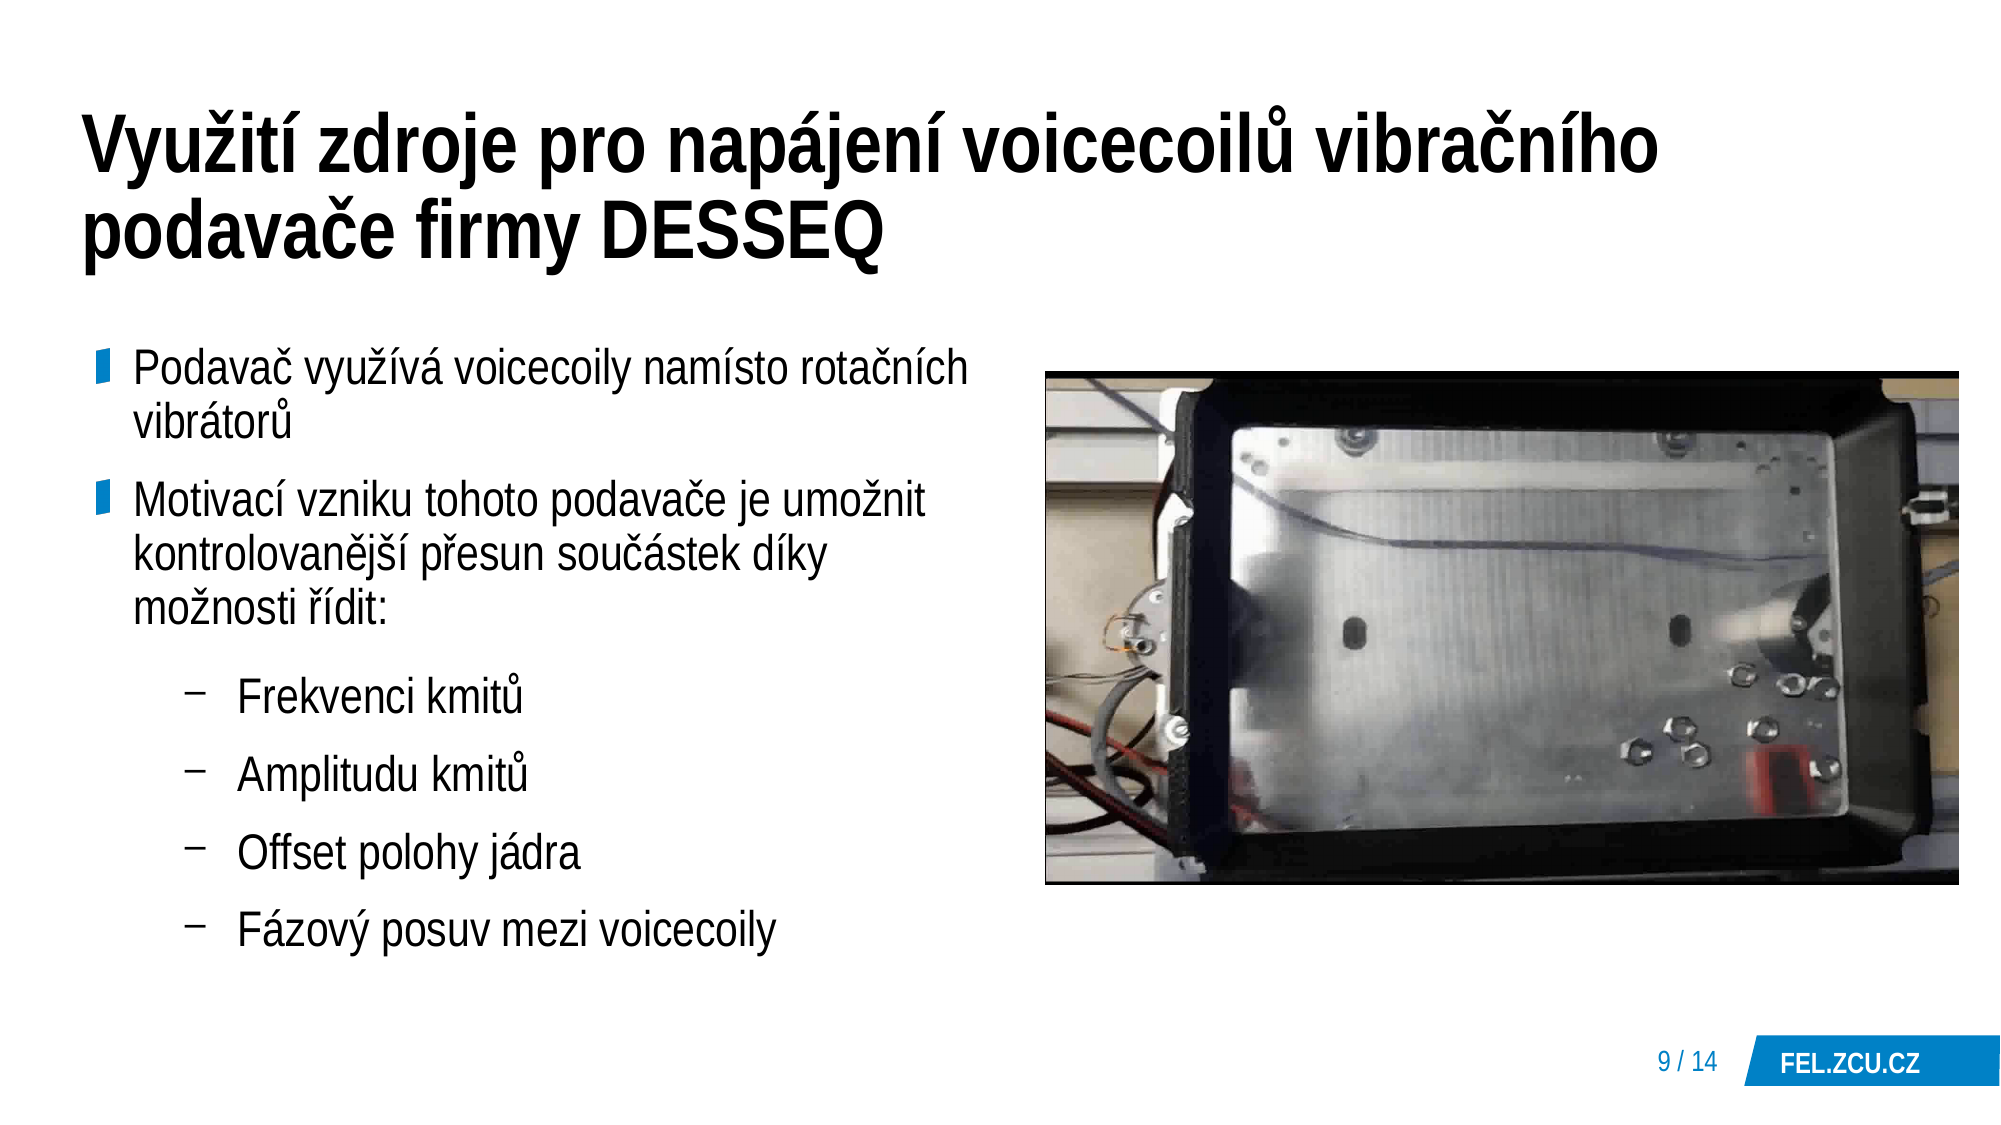

# Využití zdroje pro napájení voicecoilů vibračního podavače firmy DESSEQ
Podavač využívá voicecoily namísto rotačních vibrátorů
Motivací vzniku tohoto podavače je umožnit kontrolovanější přesun součástek díky možnosti řídit:
Frekvenci kmitů
Amplitudu kmitů
Offset polohy jádra
Fázový posuv mezi voicecoily